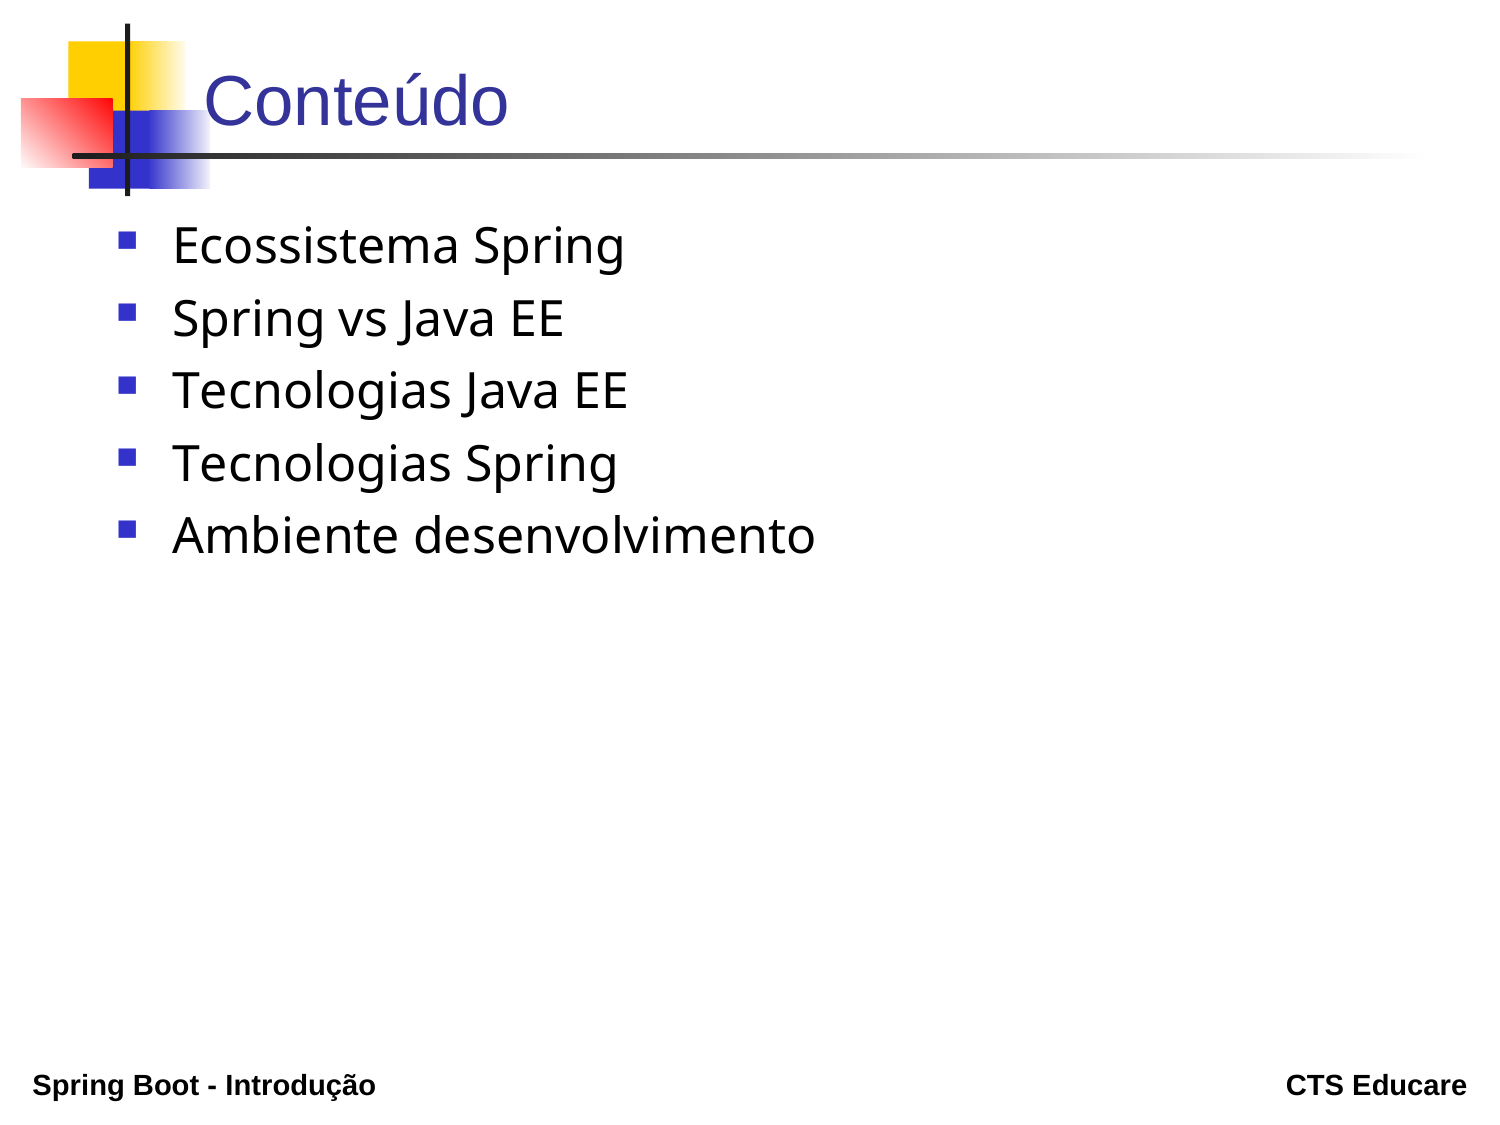

# Conteúdo
Ecossistema Spring
Spring vs Java EE
Tecnologias Java EE
Tecnologias Spring
Ambiente desenvolvimento